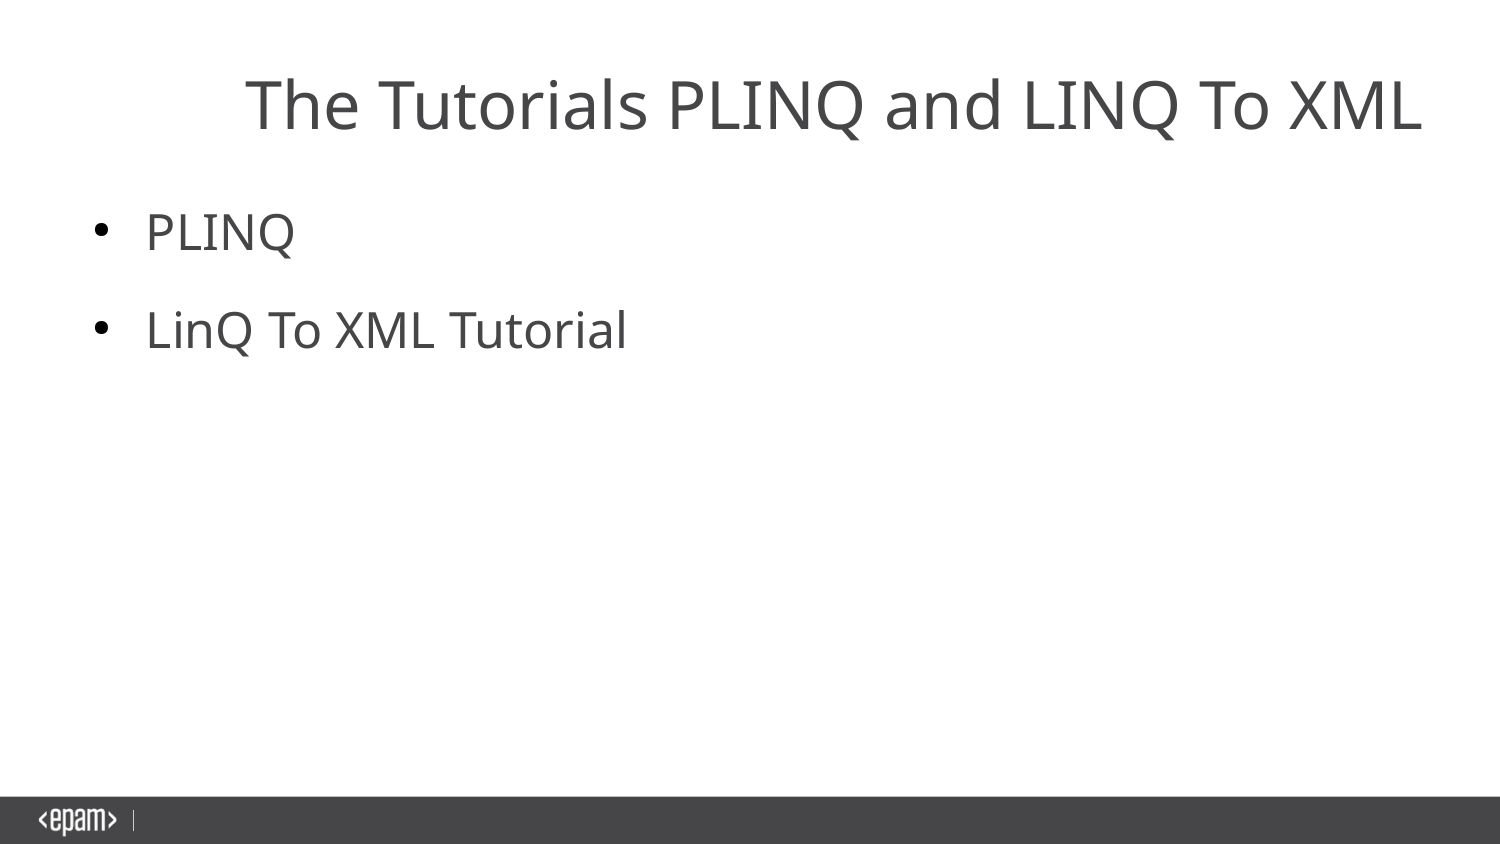

# The Tutorials PLINQ and LINQ To XML
PLINQ
LinQ To XML Tutorial